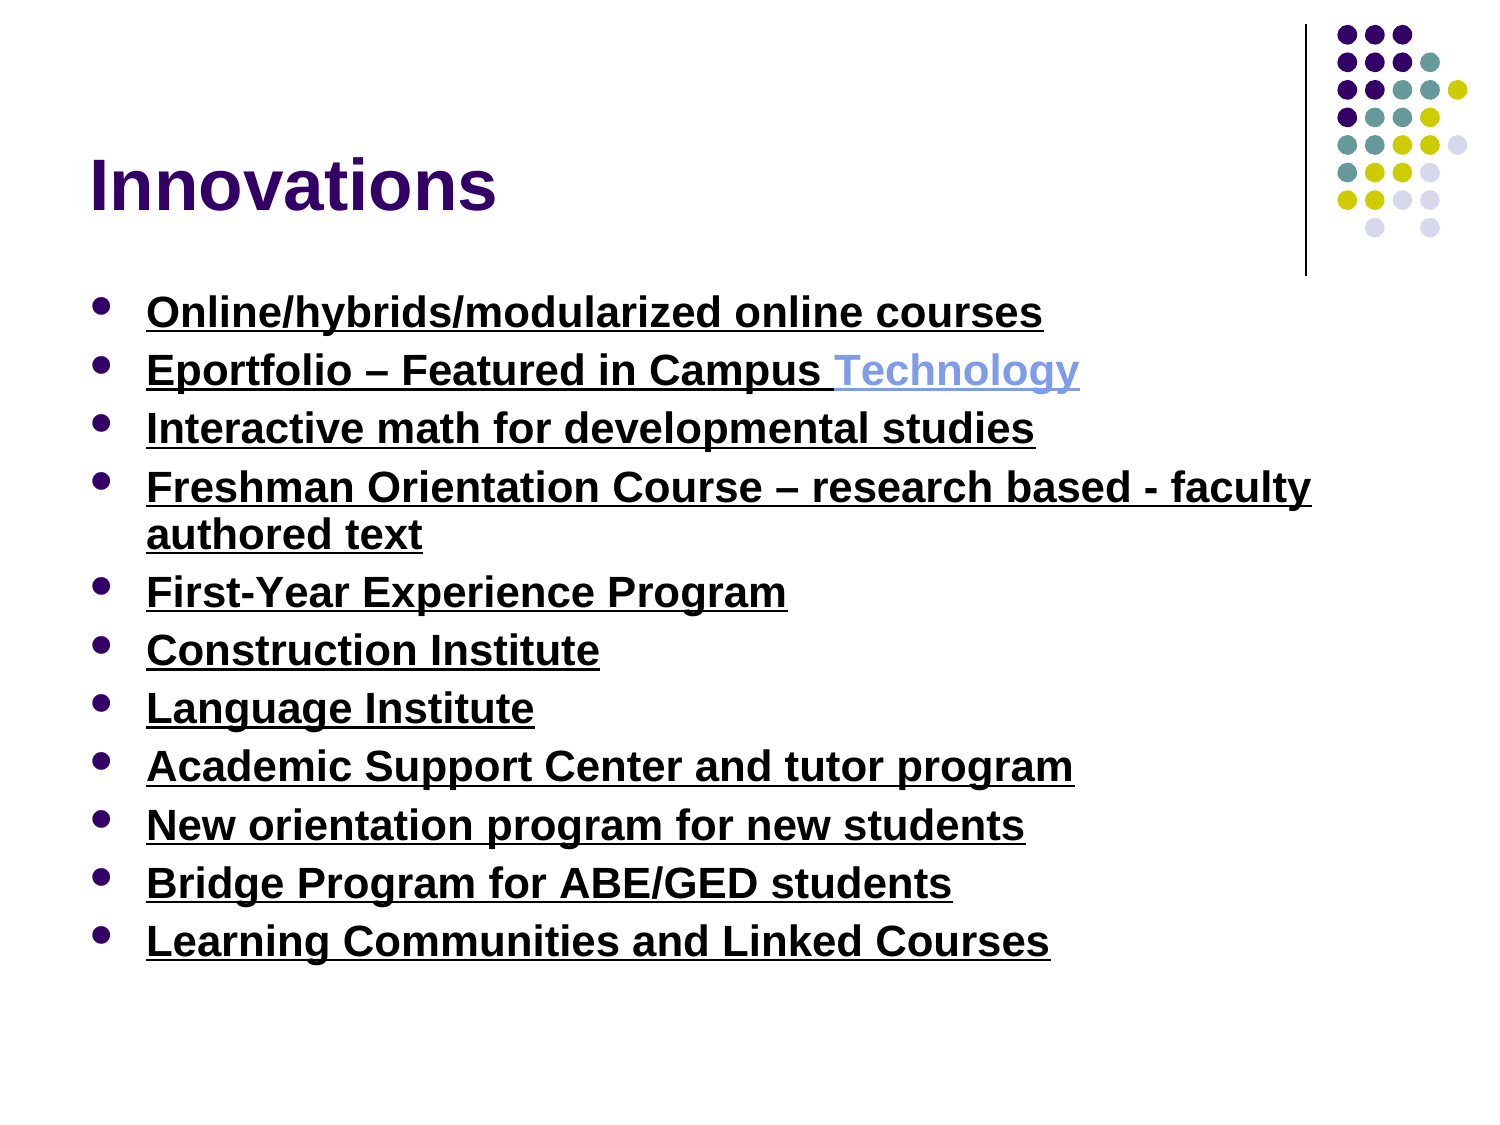

# Innovations
Online/hybrids/modularized online courses
Eportfolio – Featured in Campus Technology
Interactive math for developmental studies
Freshman Orientation Course – research based - faculty authored text
First-Year Experience Program
Construction Institute
Language Institute
Academic Support Center and tutor program
New orientation program for new students
Bridge Program for ABE/GED students
Learning Communities and Linked Courses